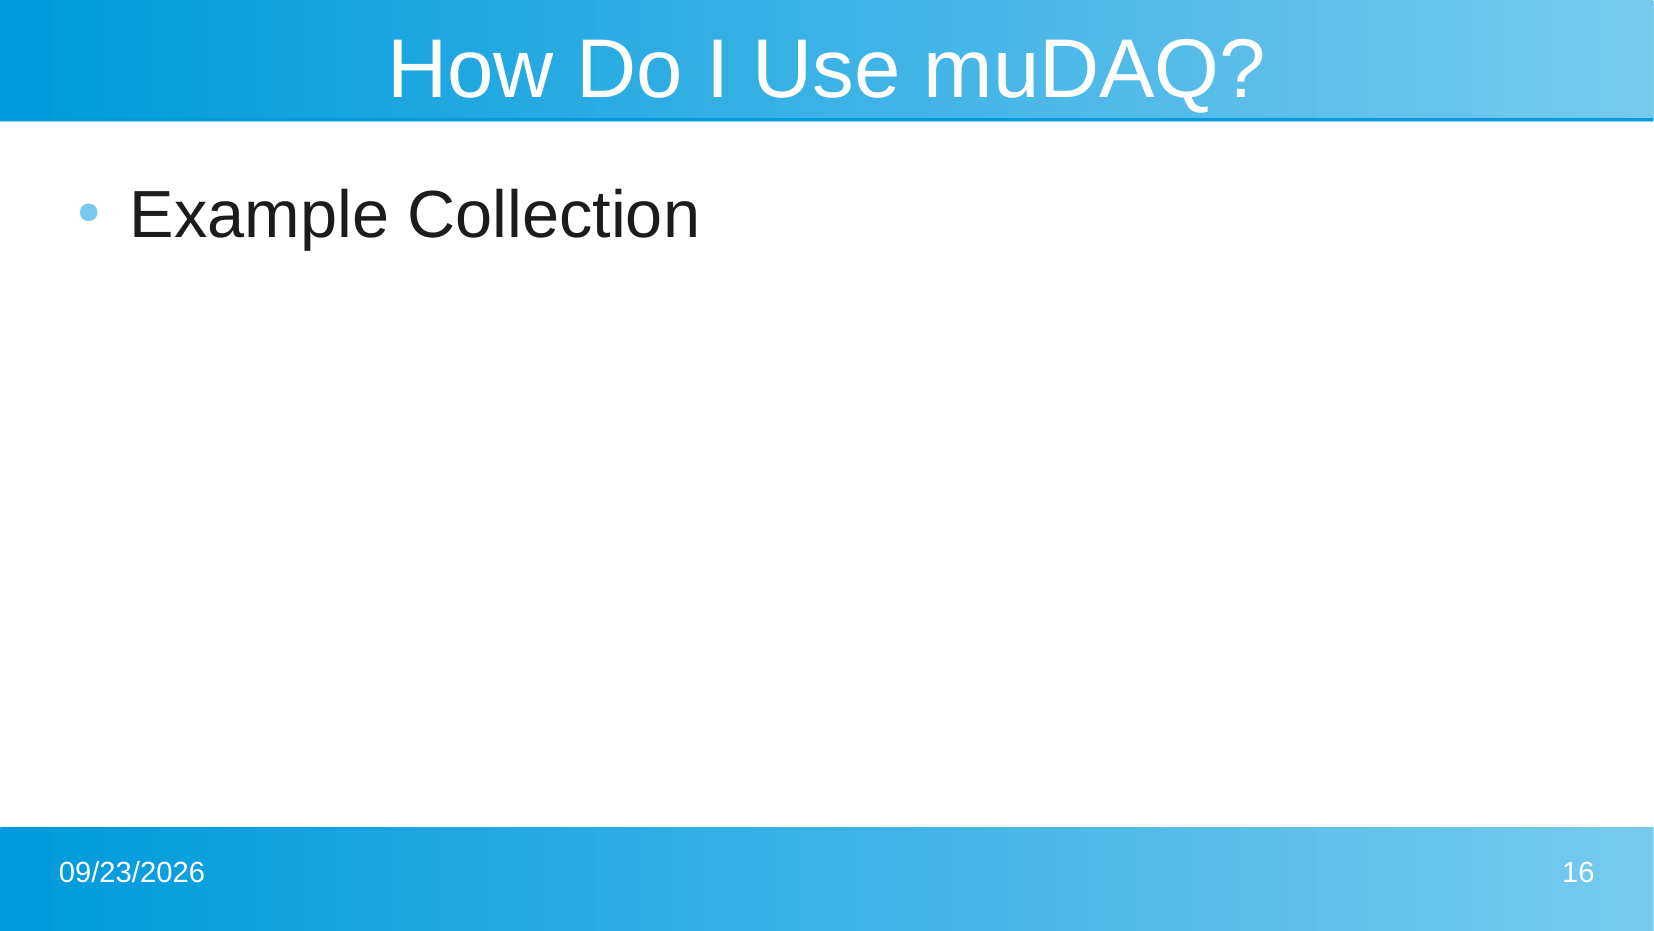

# How Do I Use muDAQ?
Example Collection
16